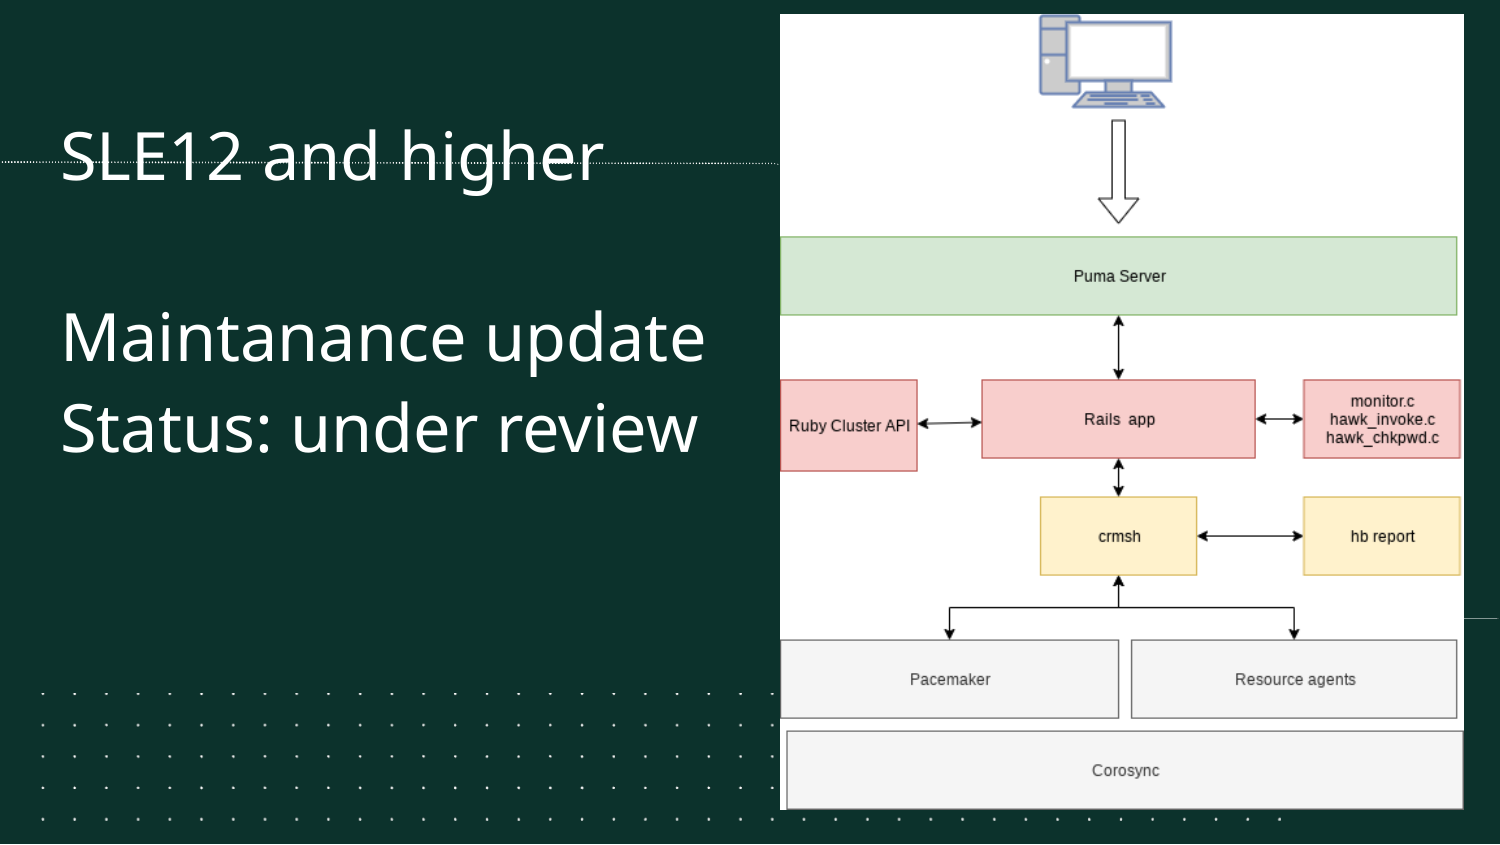

# SLE12 and higher Maintanance update Status: under review